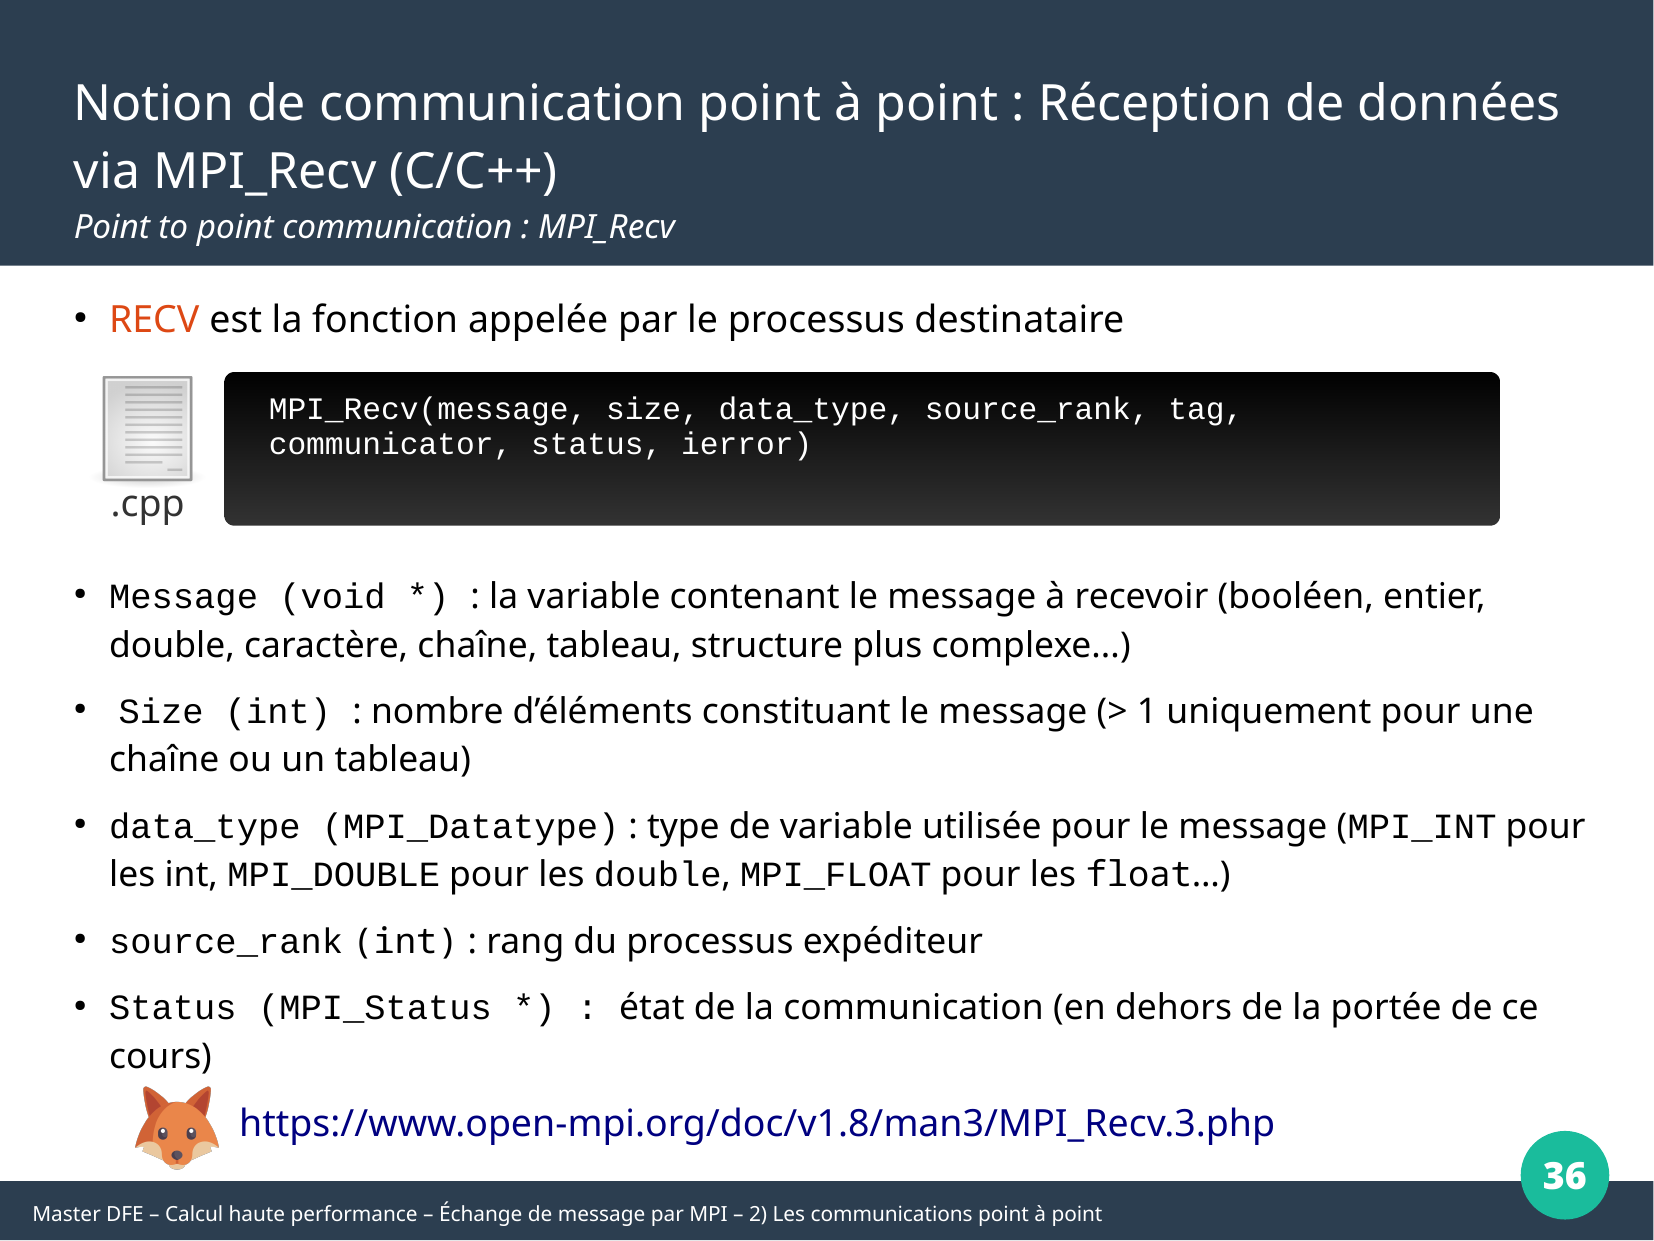

Notion de communication point à point : Réception de données via MPI_Recv (C/C++)
Point to point communication : MPI_Recv
RECV est la fonction appelée par le processus destinataire
MPI_Recv(message, size, data_type, source_rank, tag, communicator, status, ierror)
.cpp
Message (void *) : la variable contenant le message à recevoir (booléen, entier, double, caractère, chaîne, tableau, structure plus complexe...)
 Size (int) : nombre d’éléments constituant le message (> 1 uniquement pour une chaîne ou un tableau)
data_type (MPI_Datatype) : type de variable utilisée pour le message (MPI_INT pour les int, MPI_DOUBLE pour les double, MPI_FLOAT pour les float…)
source_rank (int) : rang du processus expéditeur
Status (MPI_Status *) : état de la communication (en dehors de la portée de ce cours)
https://www.open-mpi.org/doc/v1.8/man3/MPI_Recv.3.php
36
Master DFE – Calcul haute performance – Échange de message par MPI – 2) Les communications point à point